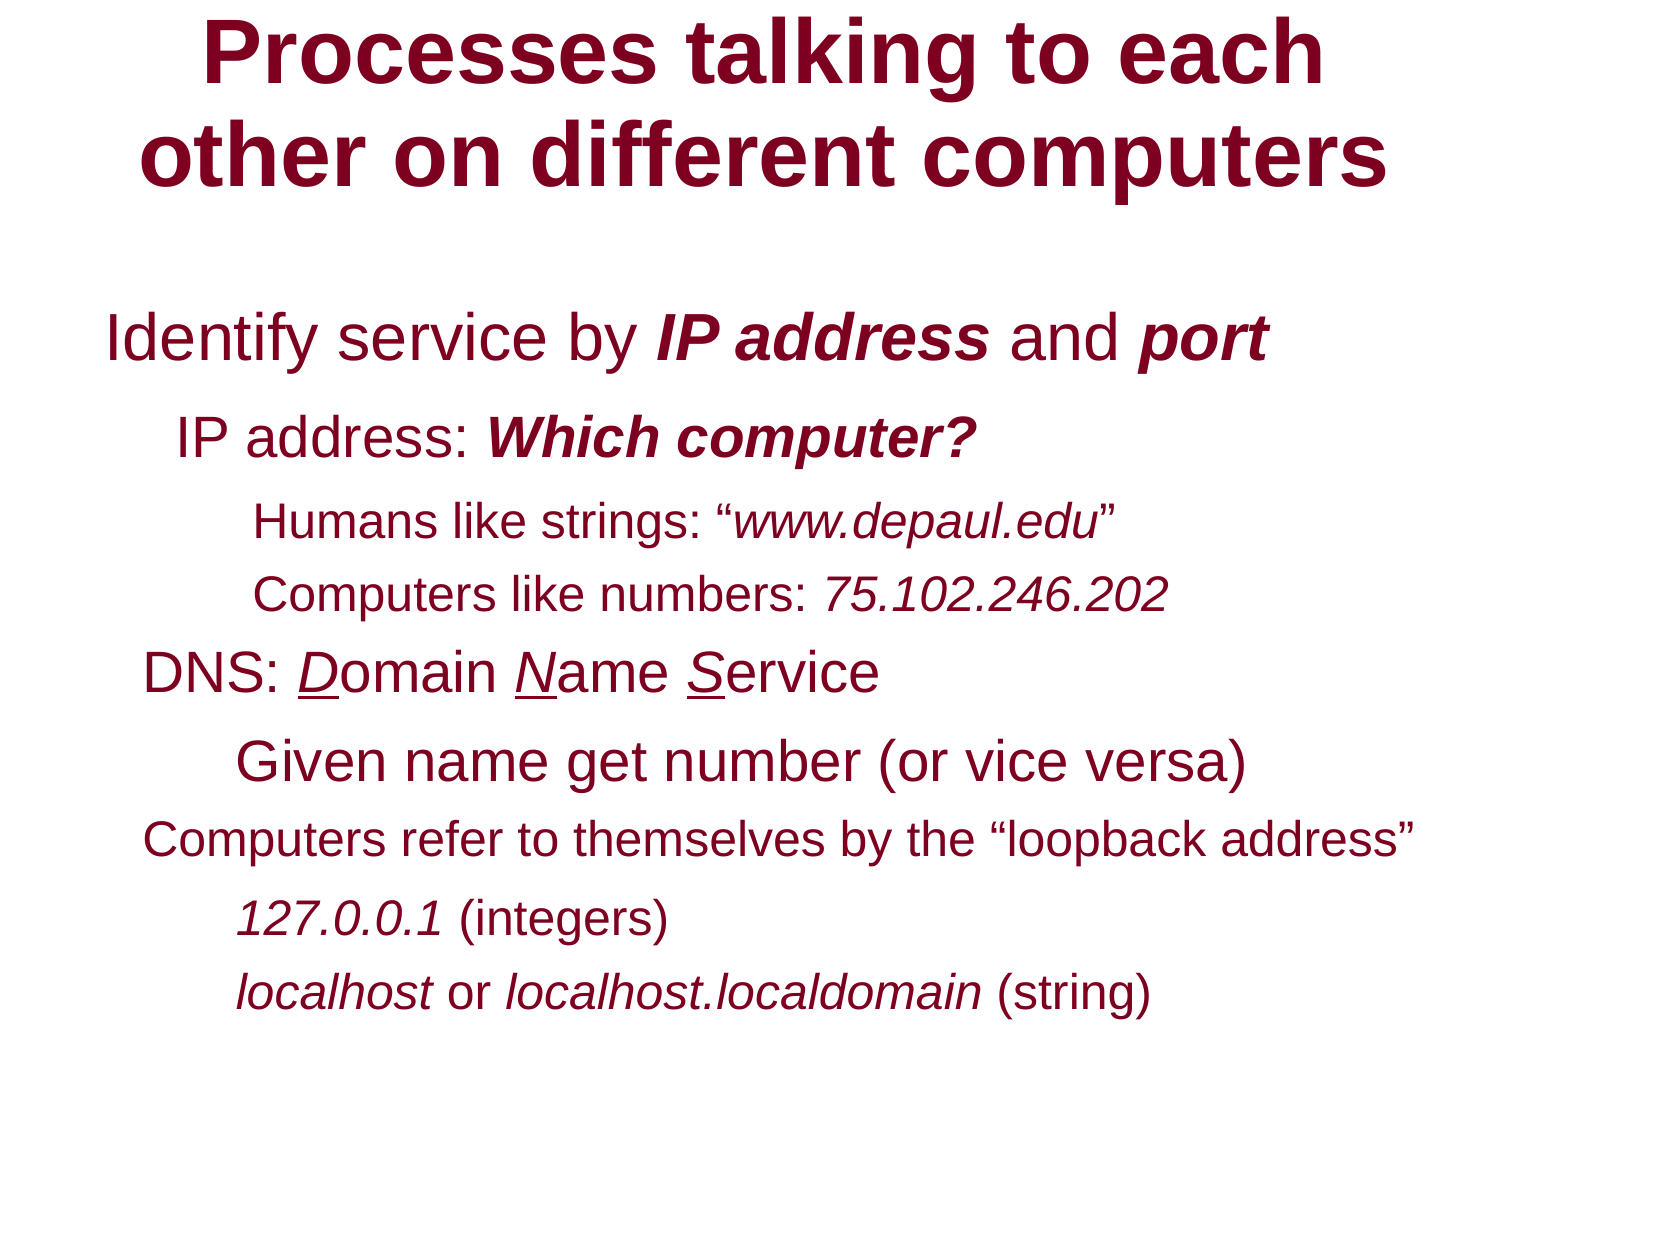

# Processes talking to each other on different computers
Identify service by IP address and port
IP address: Which computer?
Humans like strings: “www.depaul.edu”
Computers like numbers: 75.102.246.202
DNS: Domain Name Service
Given name get number (or vice versa)
Computers refer to themselves by the “loopback address”
127.0.0.1 (integers)
localhost or localhost.localdomain (string)